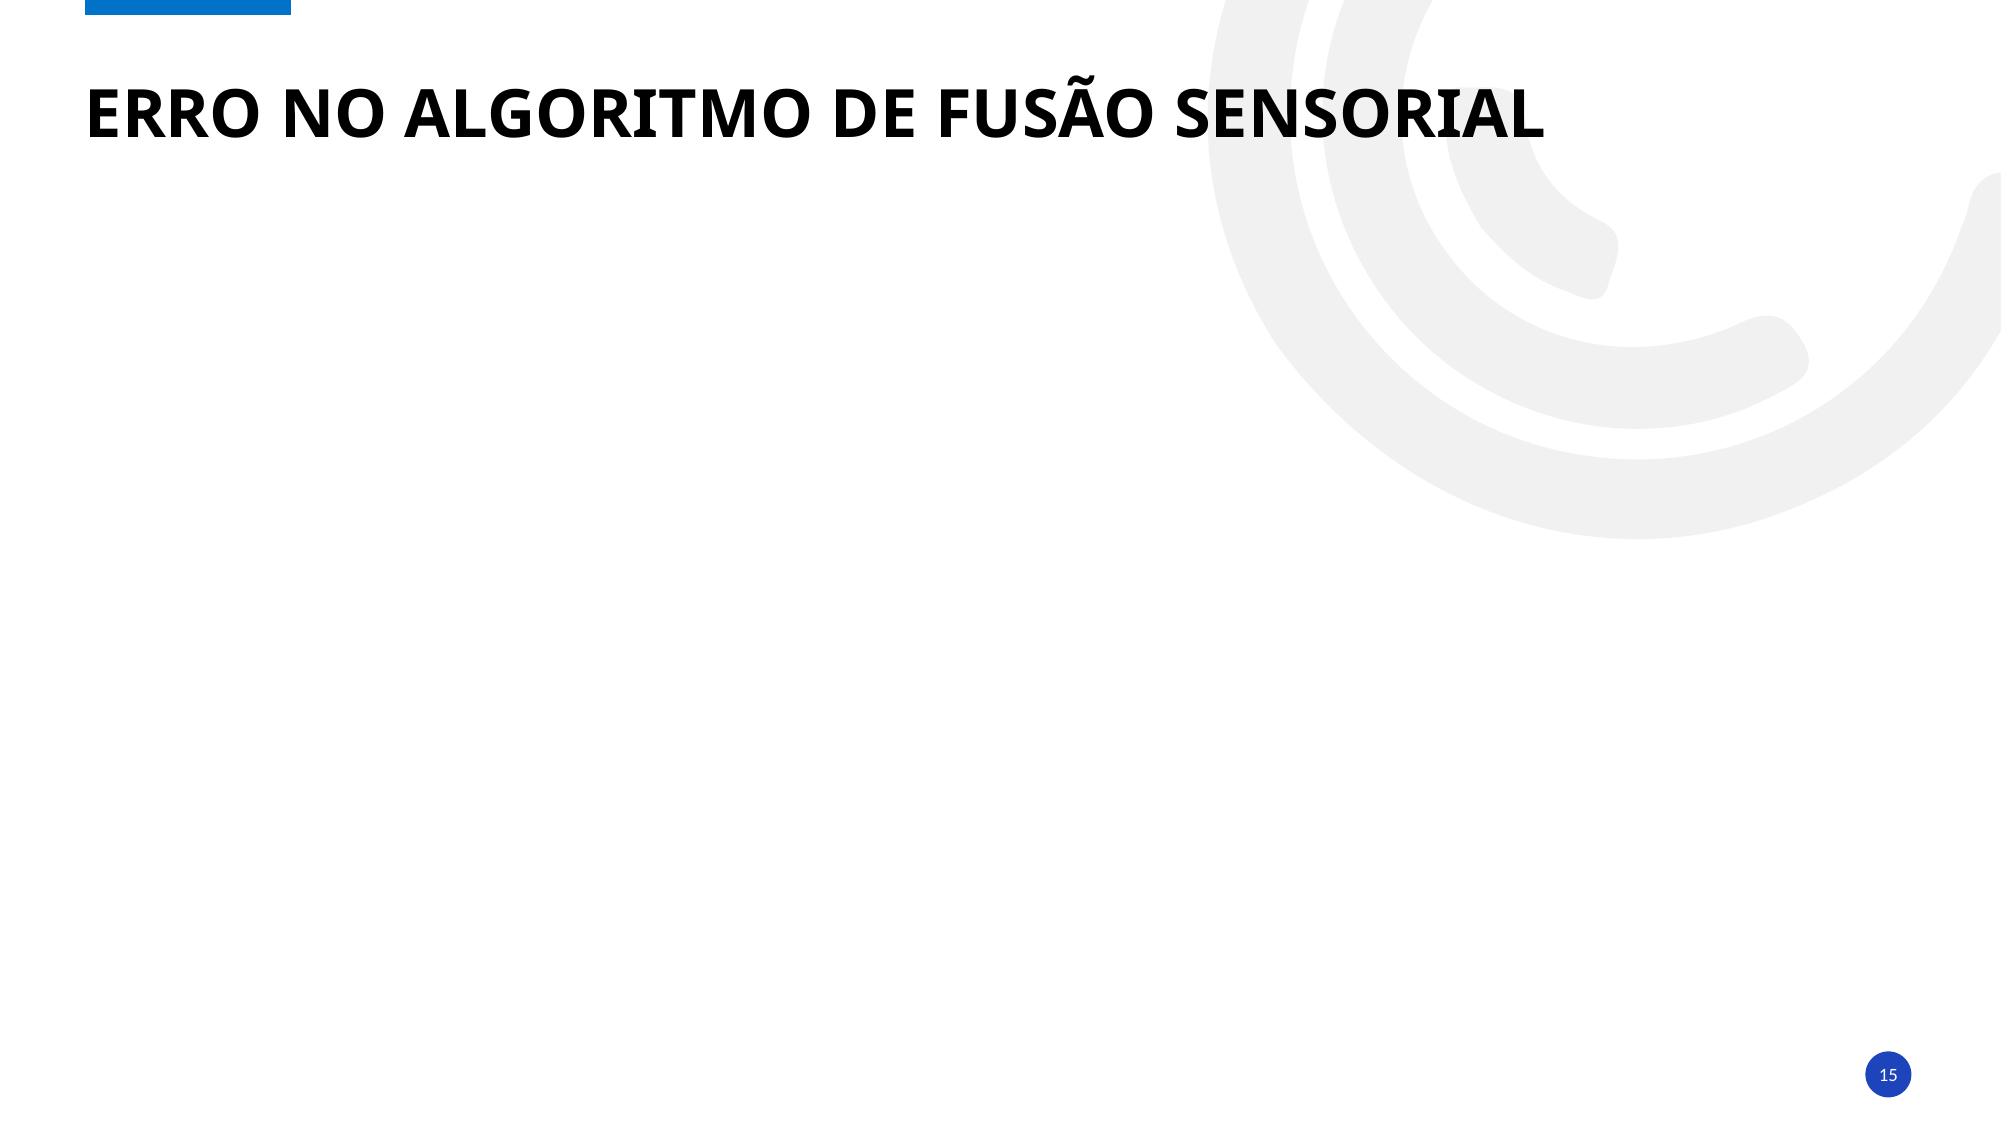

# Erro no algoritmo de fusão sensorial